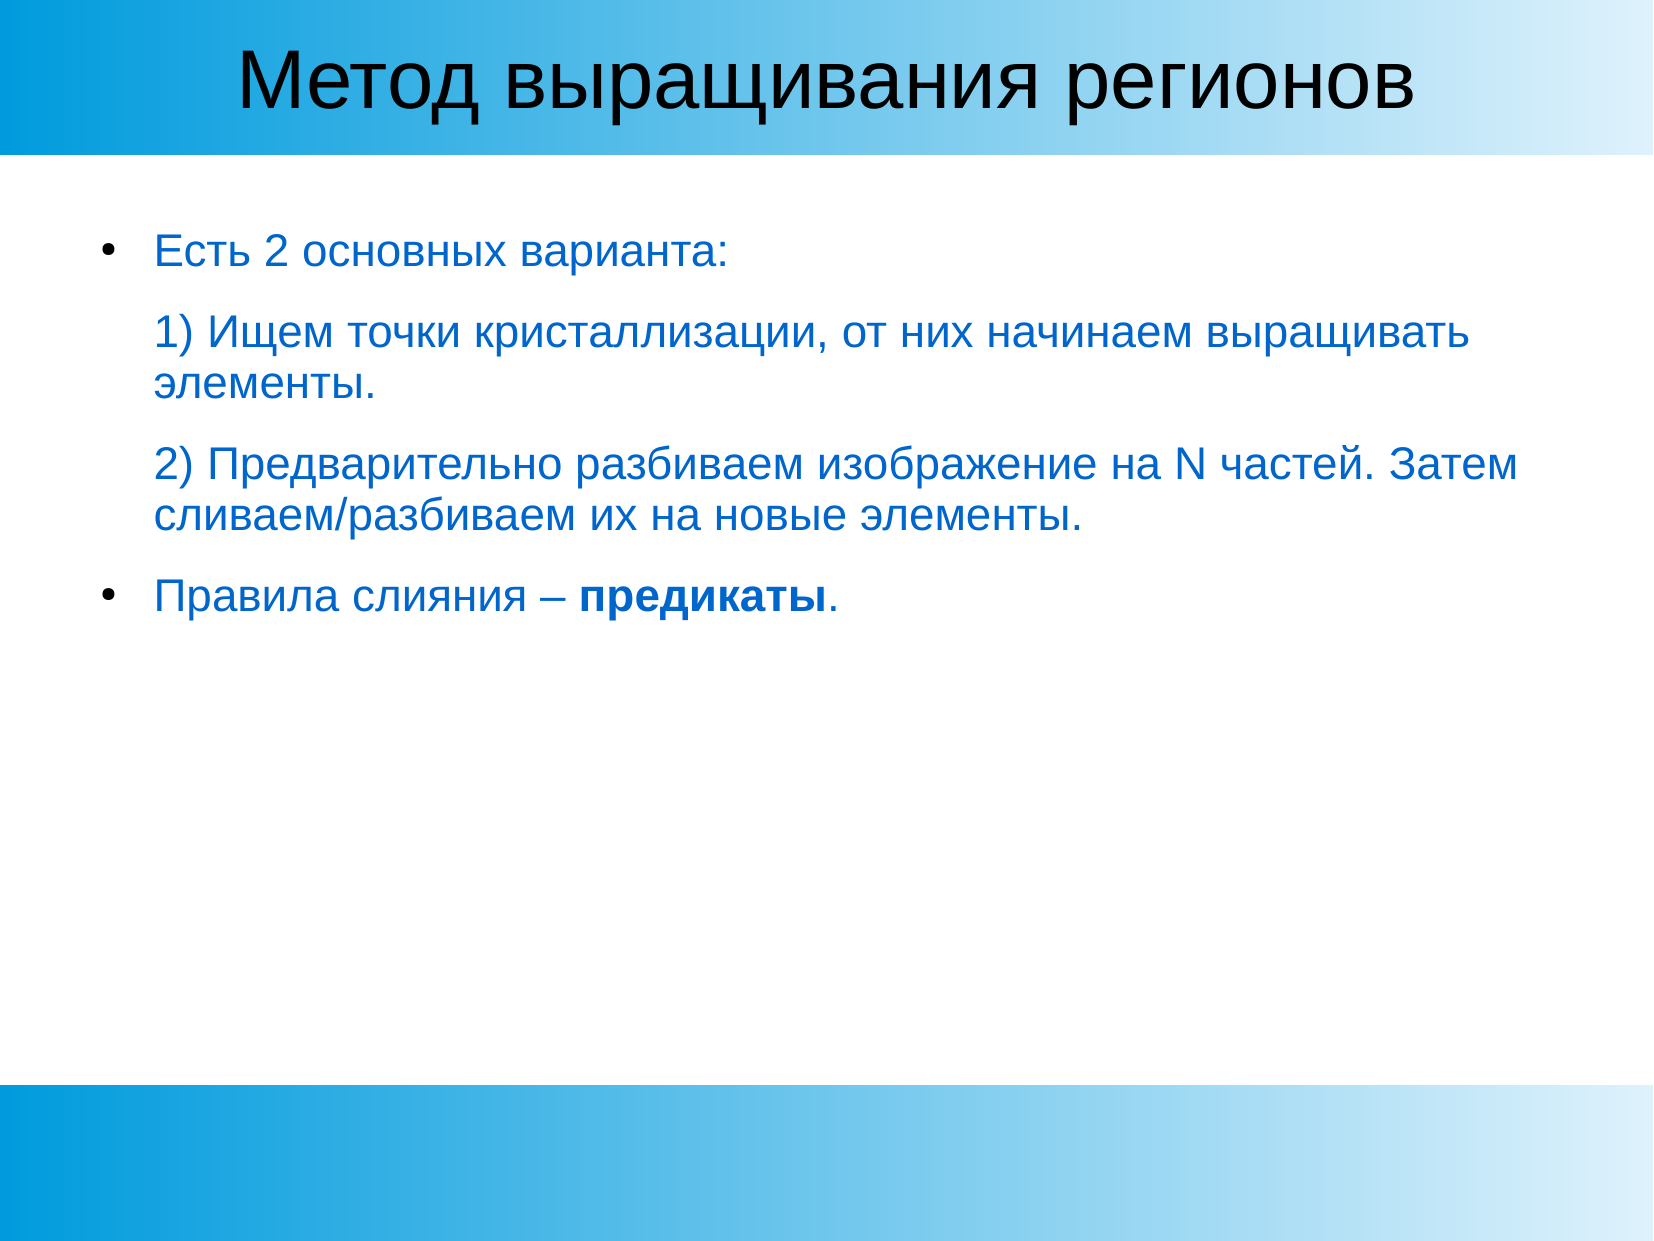

# Метод выращивания регионов
Есть 2 основных варианта:
1) Ищем точки кристаллизации, от них начинаем выращивать элементы.
2) Предварительно разбиваем изображение на N частей. Затем сливаем/разбиваем их на новые элементы.
Правила слияния – предикаты.